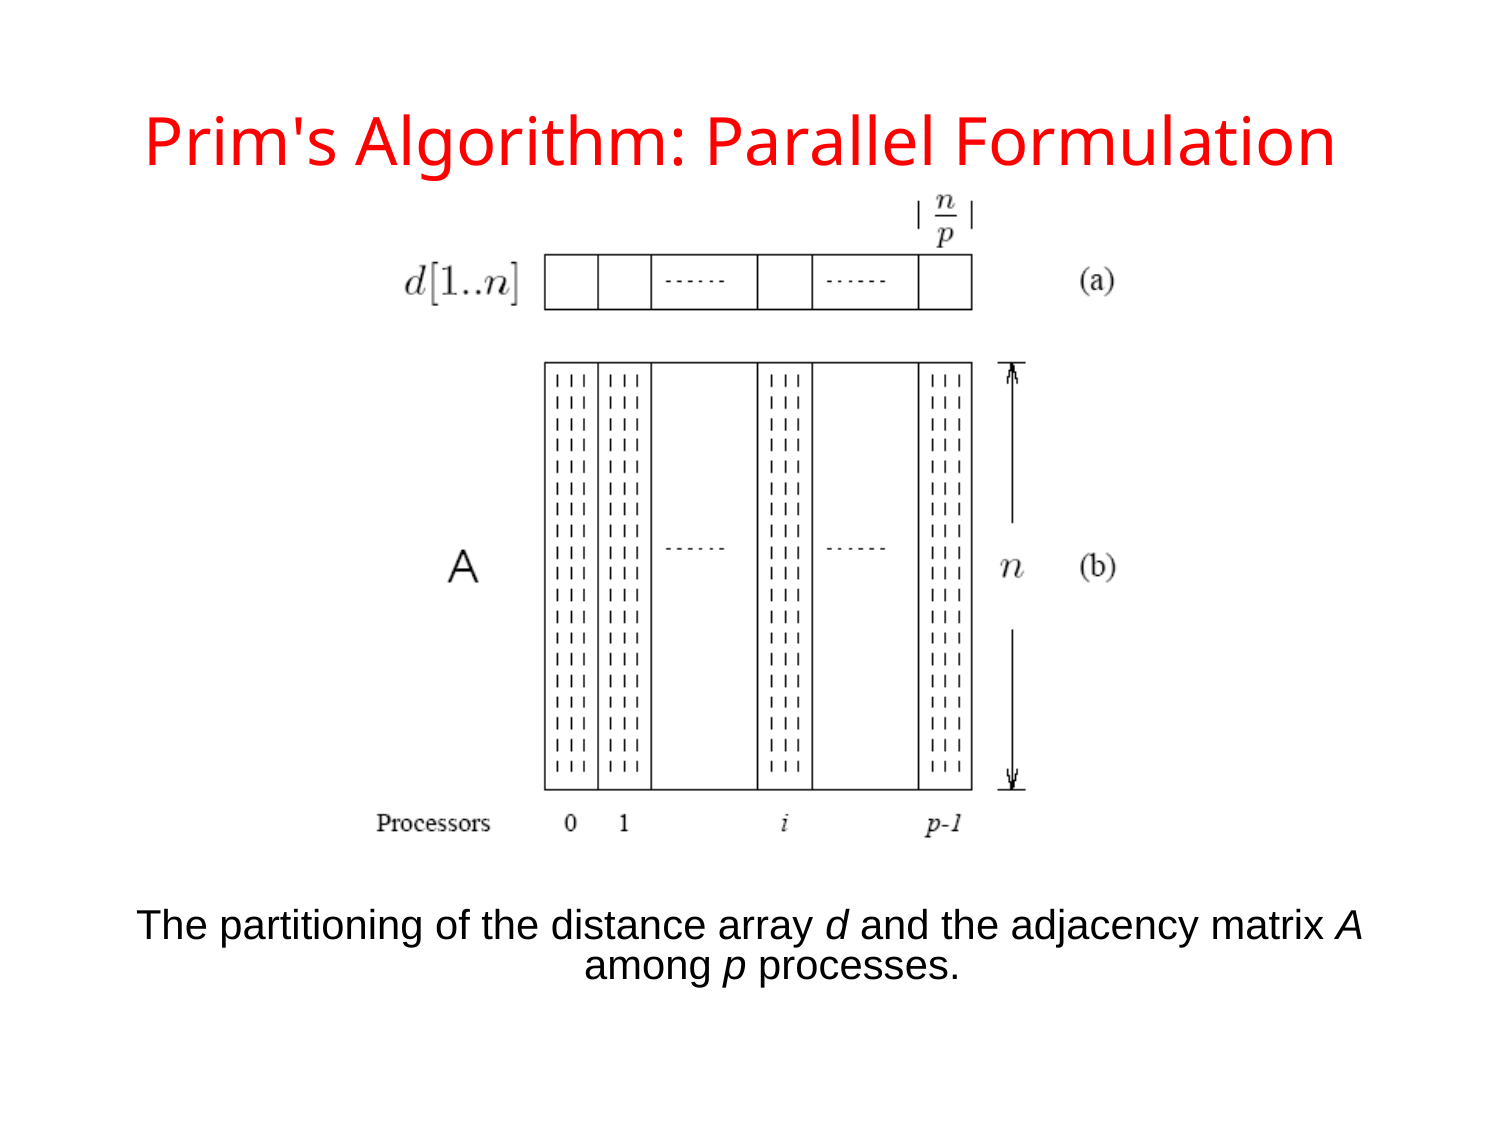

# Prim's Algorithm: Parallel Formulation
The partitioning of the distance array d and the adjacency matrix A among p processes.